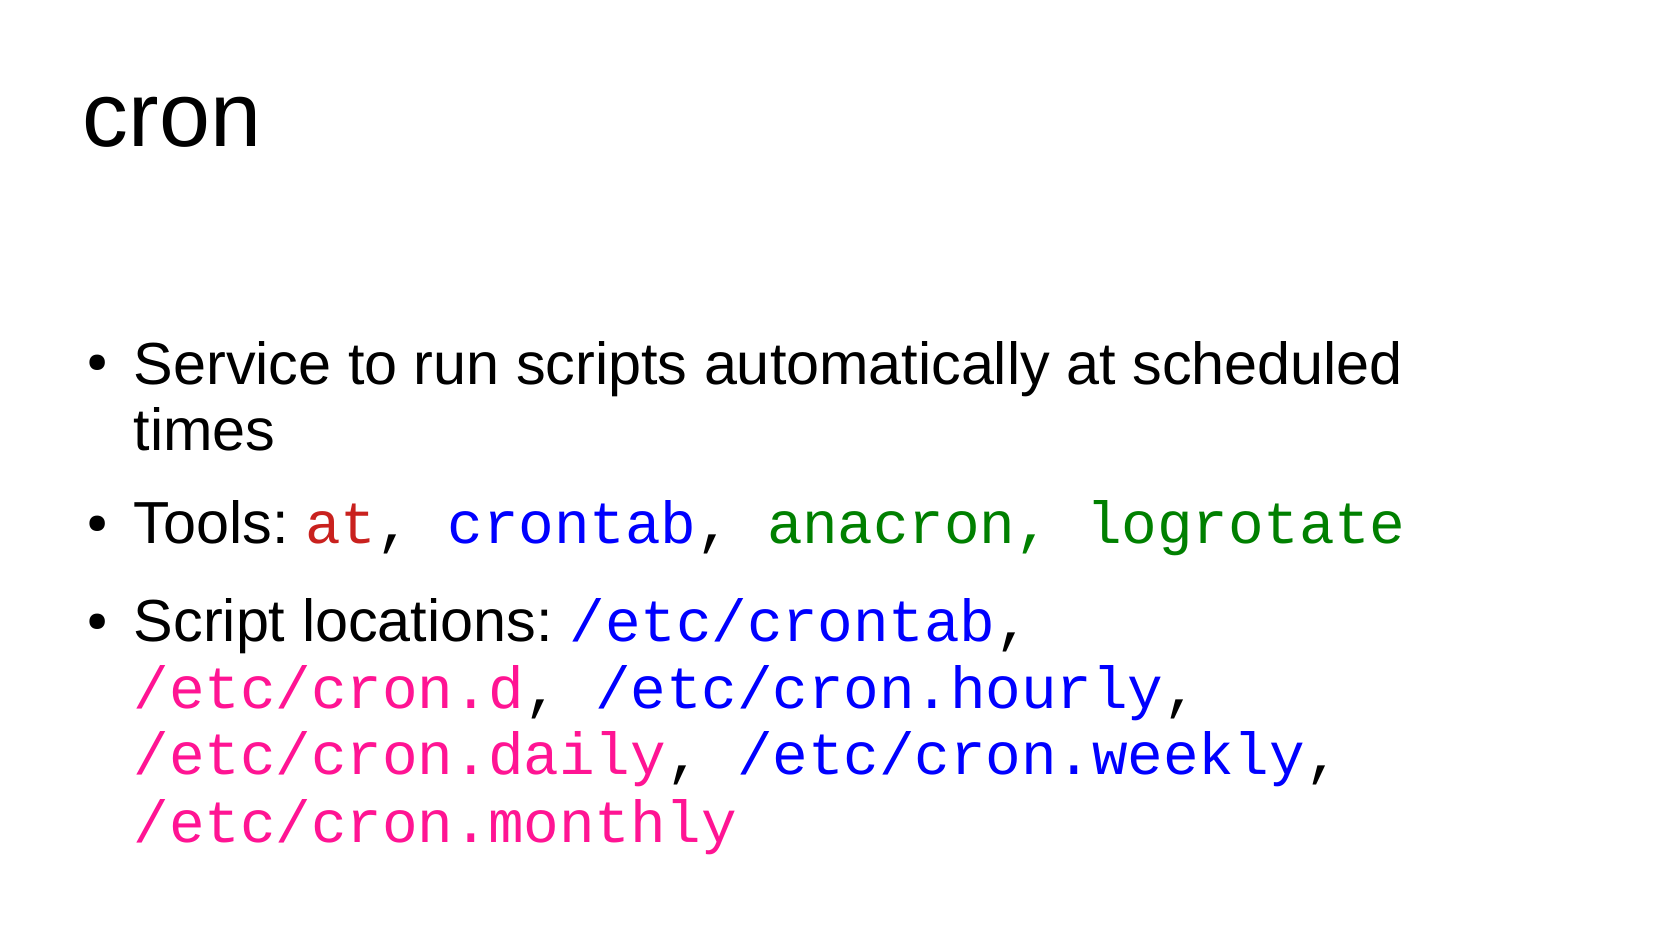

# cron
Service to run scripts automatically at scheduled times
Tools: at, crontab, anacron, logrotate
Script locations: /etc/crontab, /etc/cron.d, /etc/cron.hourly, /etc/cron.daily, /etc/cron.weekly, /etc/cron.monthly